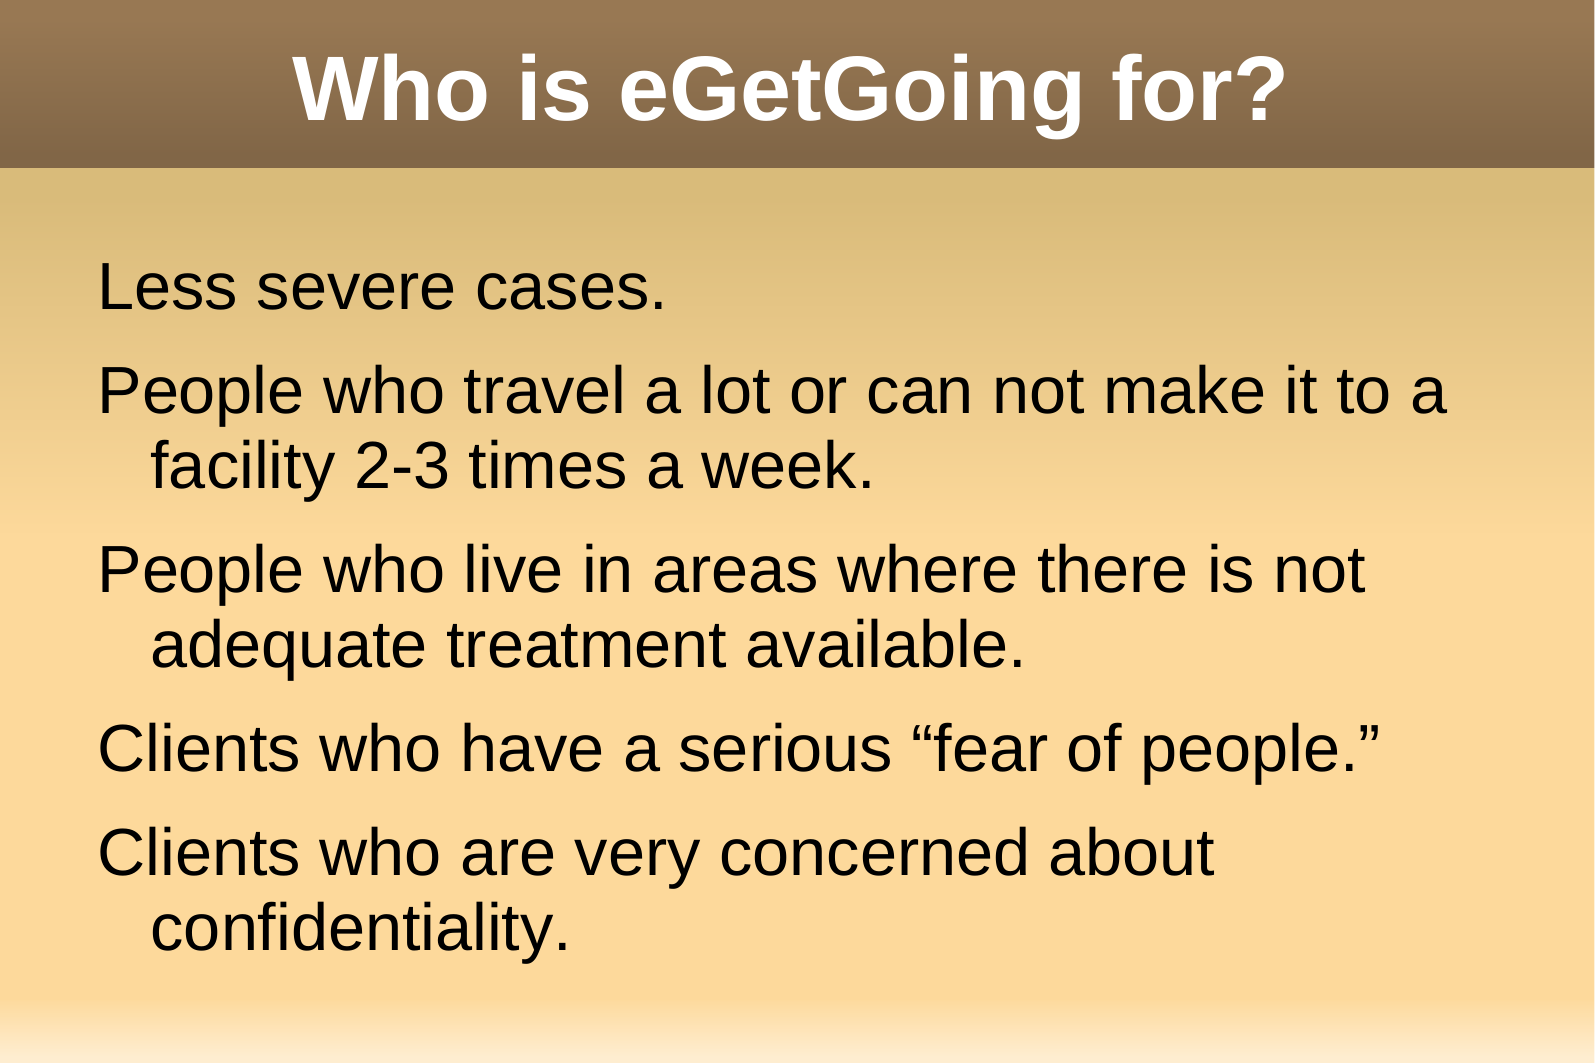

# Who is eGetGoing for?
Less severe cases.
People who travel a lot or can not make it to a facility 2-3 times a week.
People who live in areas where there is not adequate treatment available.
Clients who have a serious “fear of people.”
Clients who are very concerned about confidentiality.